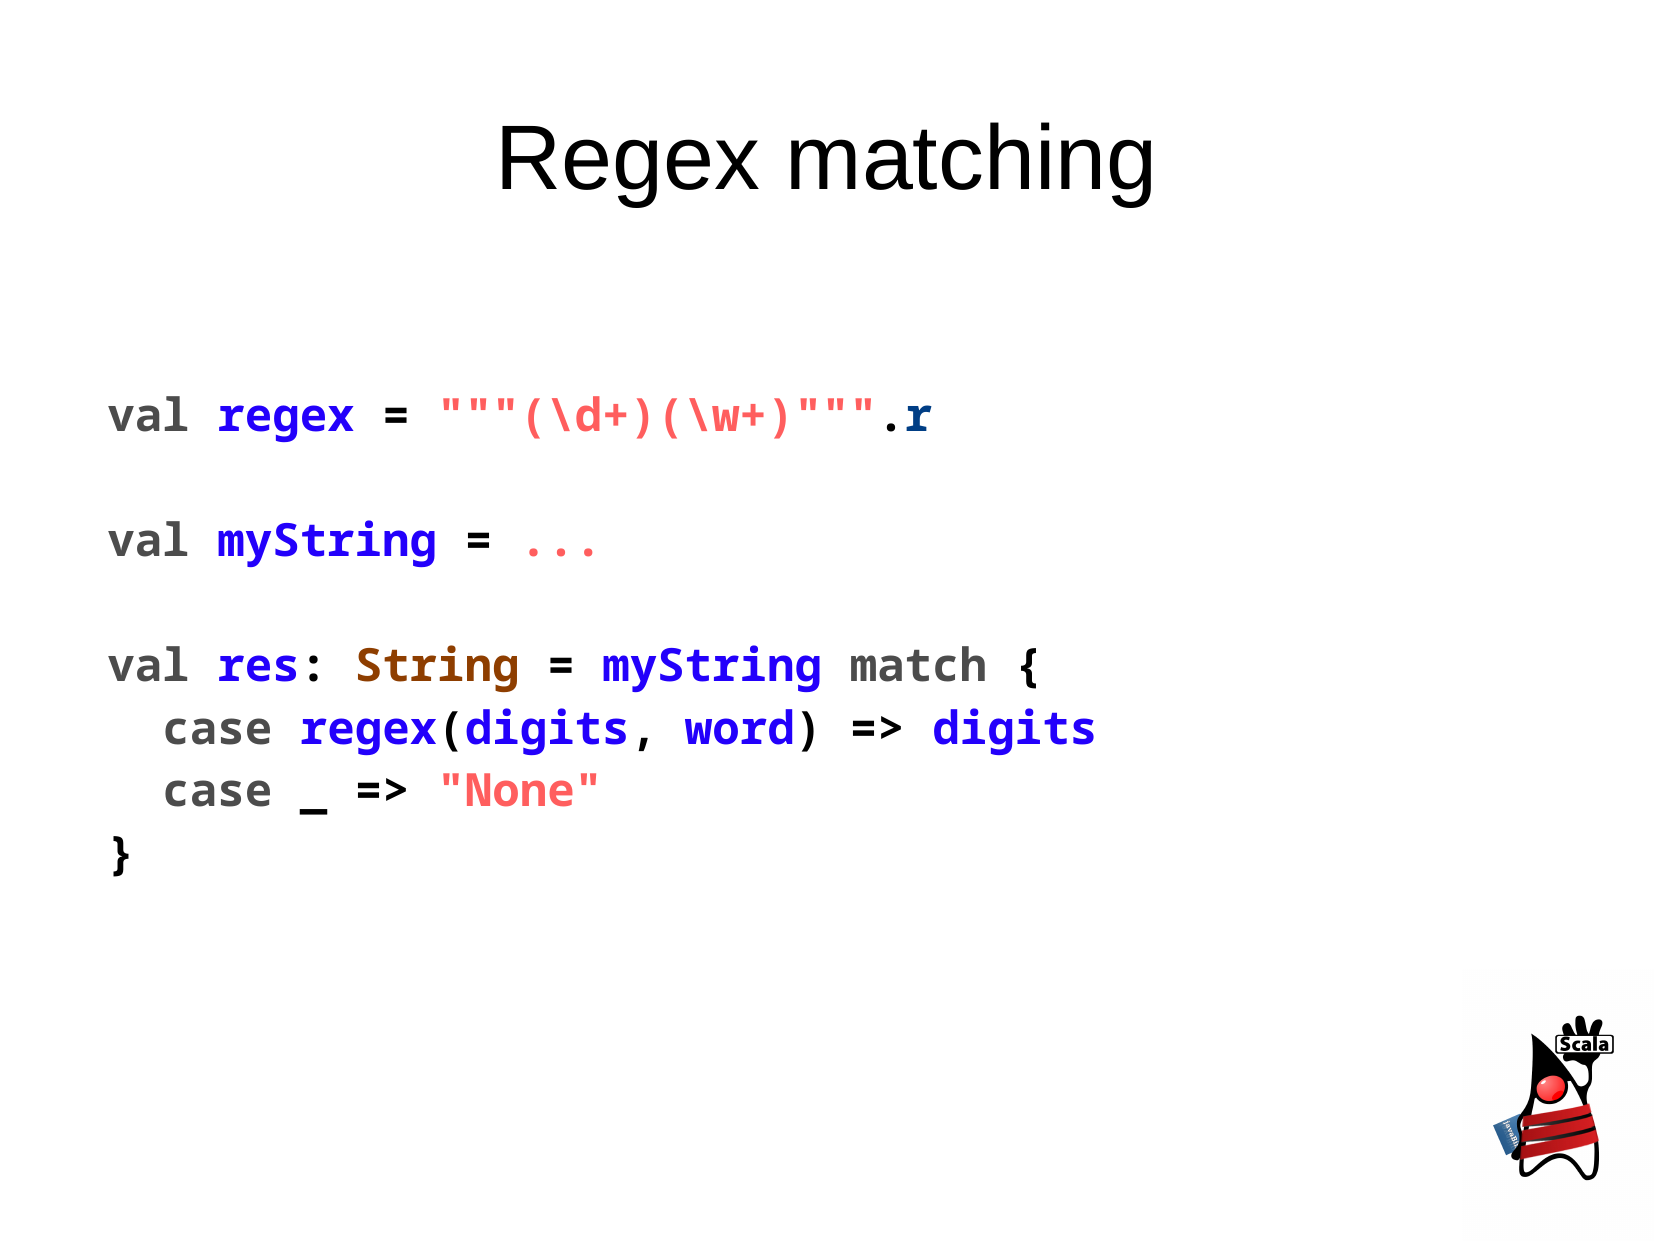

Regex matching
 val regex = """(\d+)(\w+)""".r
 val myString = ...
 val res: String = myString match {
 case regex(digits, word) => digits
 case _ => "None"
 }